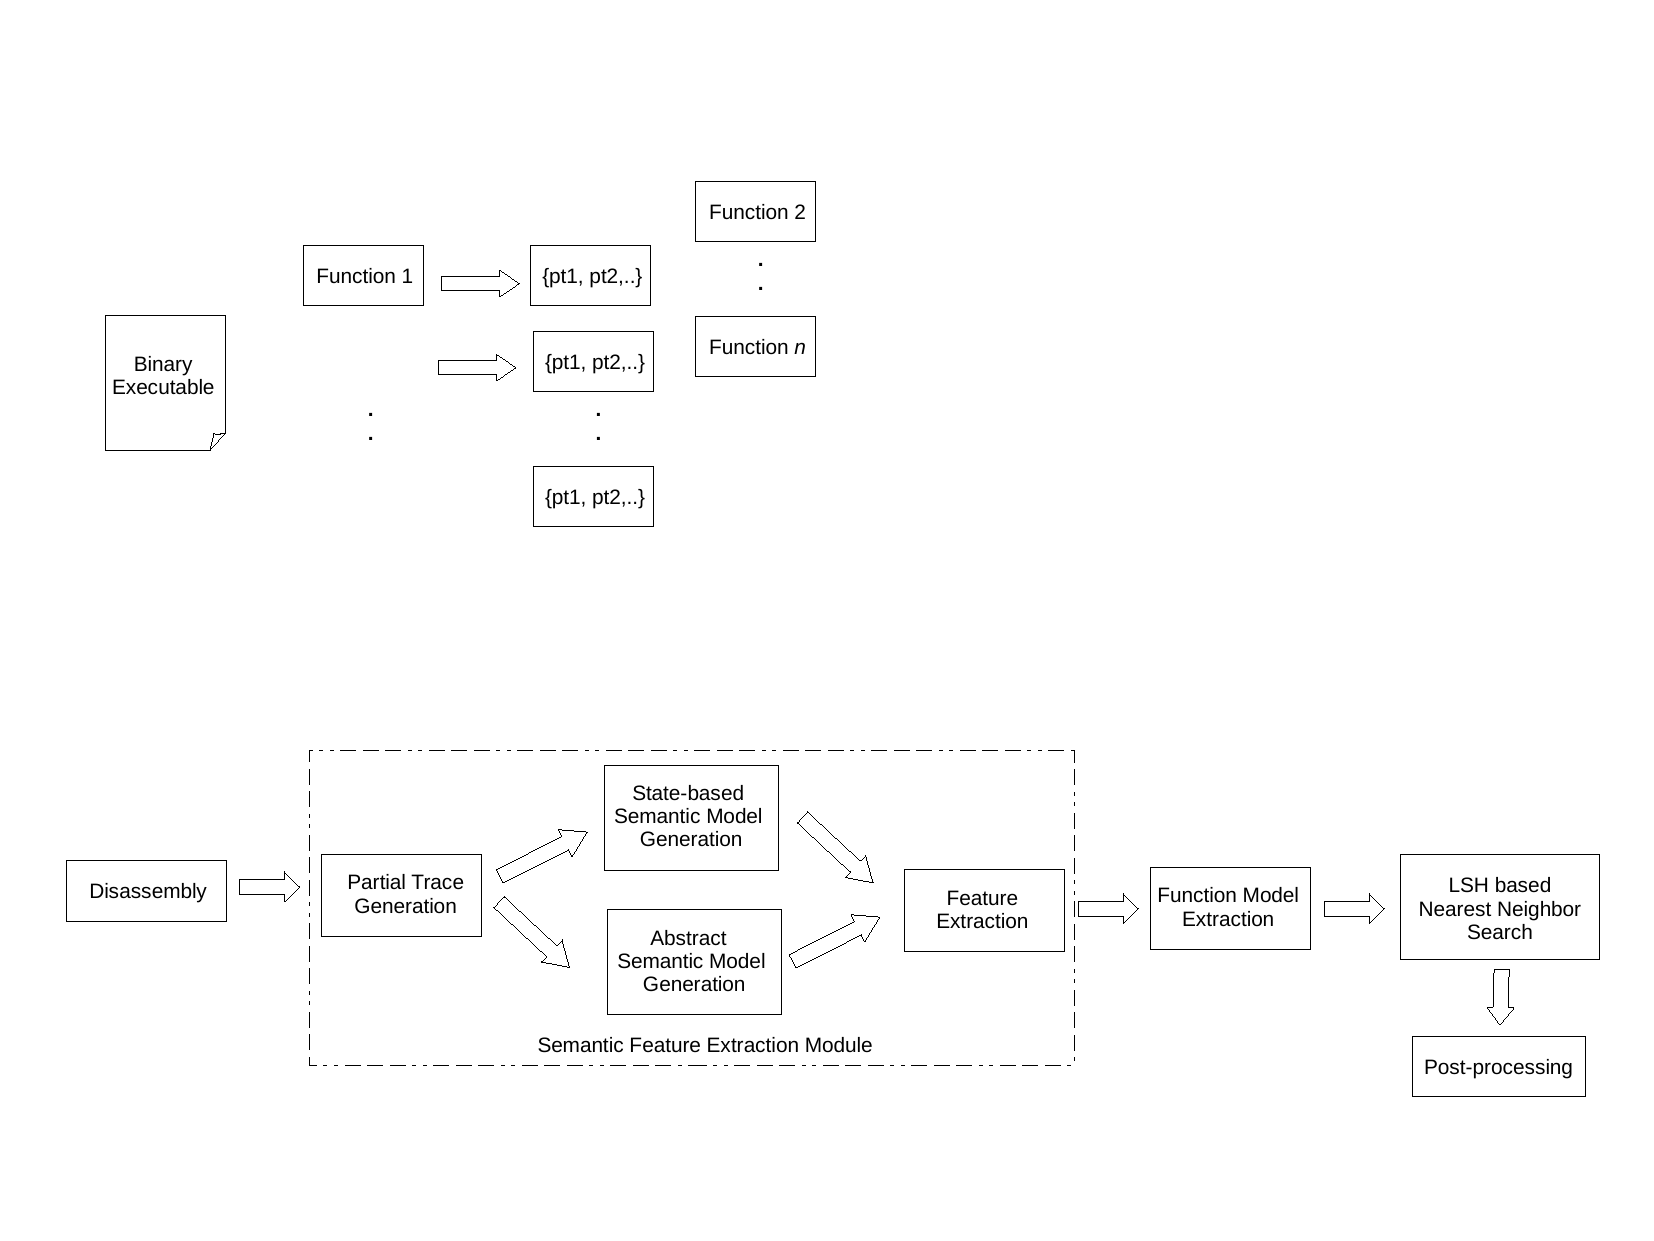

Function 2
.
.
Function n
Function 1
{pt1, pt2,..}
{pt1, pt2,..}
.
.
{pt1, pt2,..}
Binary Executable
.
.
State-based Semantic Model Generation
Partial Trace Generation
Disassembly
Function Model Extraction
Feature Extraction
Abstract Semantic Model Generation
LSH based Nearest Neighbor Search
Semantic Feature Extraction Module
Post-processing